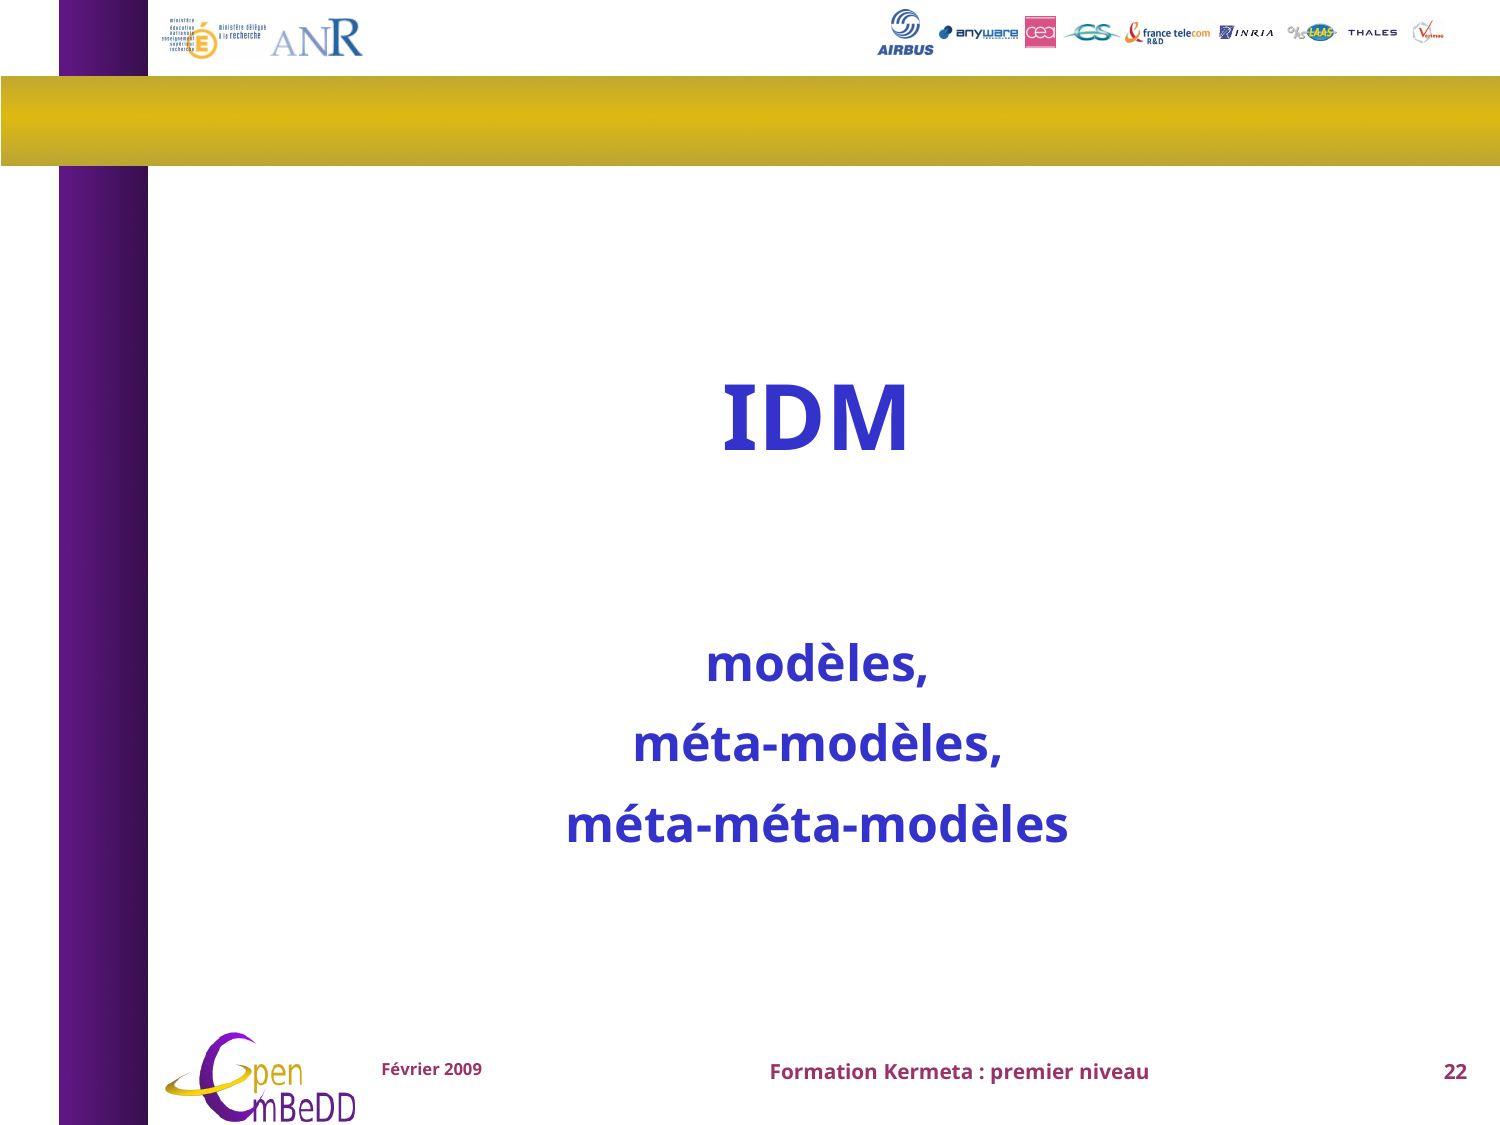

#
IDM
modèles,
méta-modèles,
méta-méta-modèles
Pied de page
Pied de page fixe
22